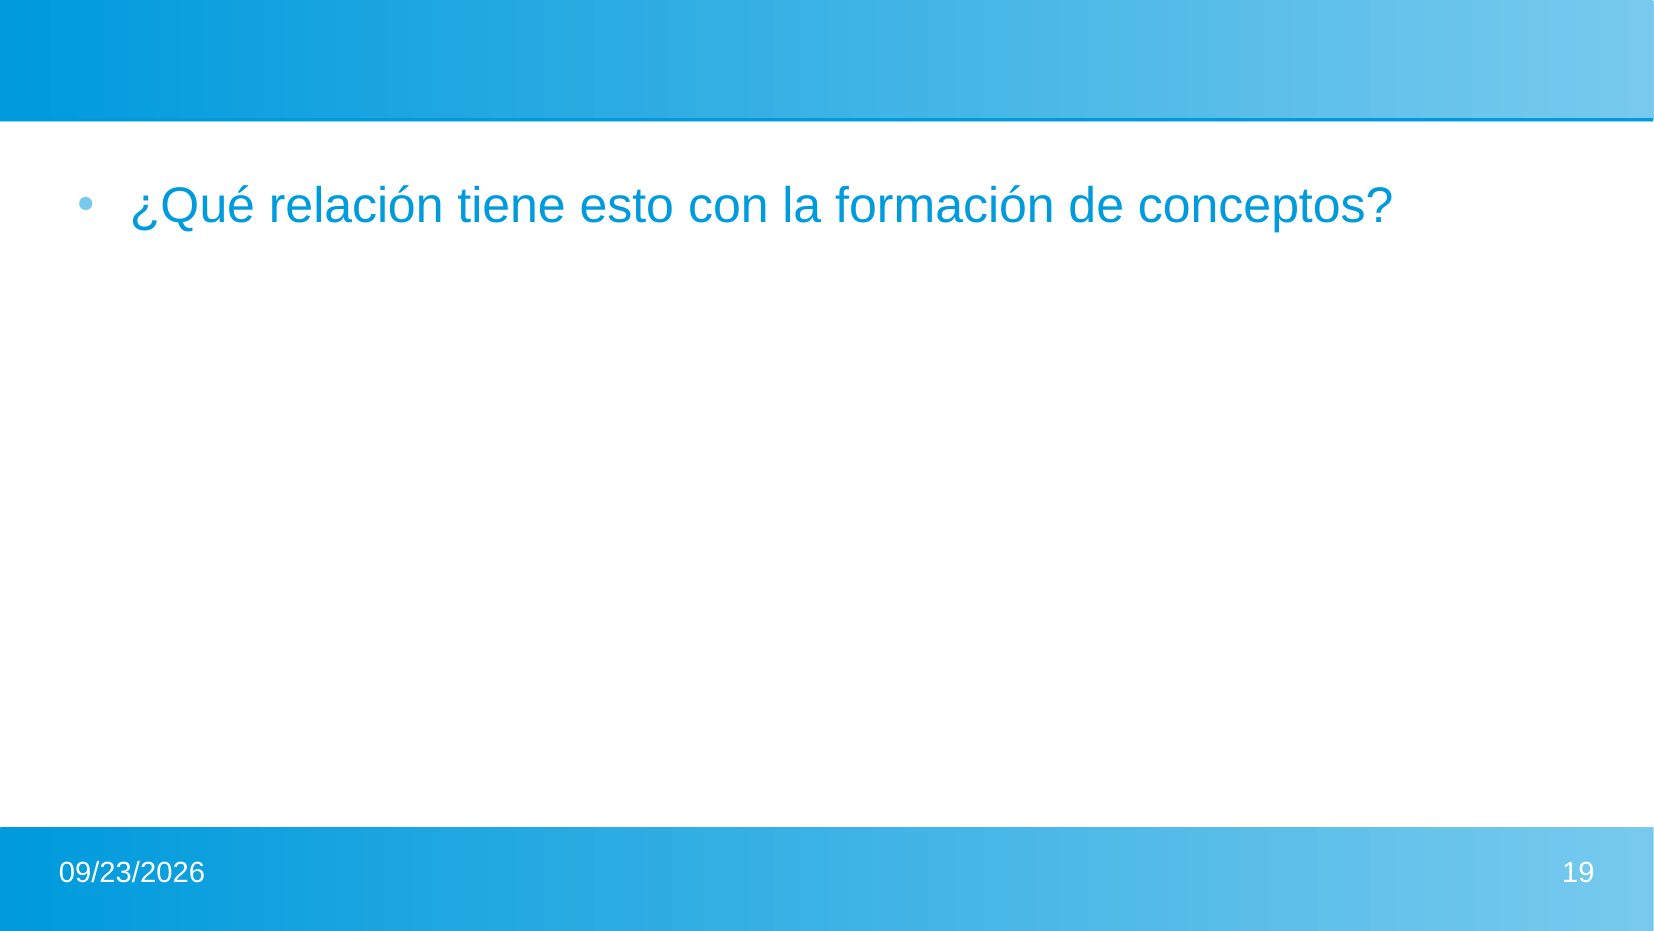

# ¿Qué relación tiene esto con la formación de conceptos?
19